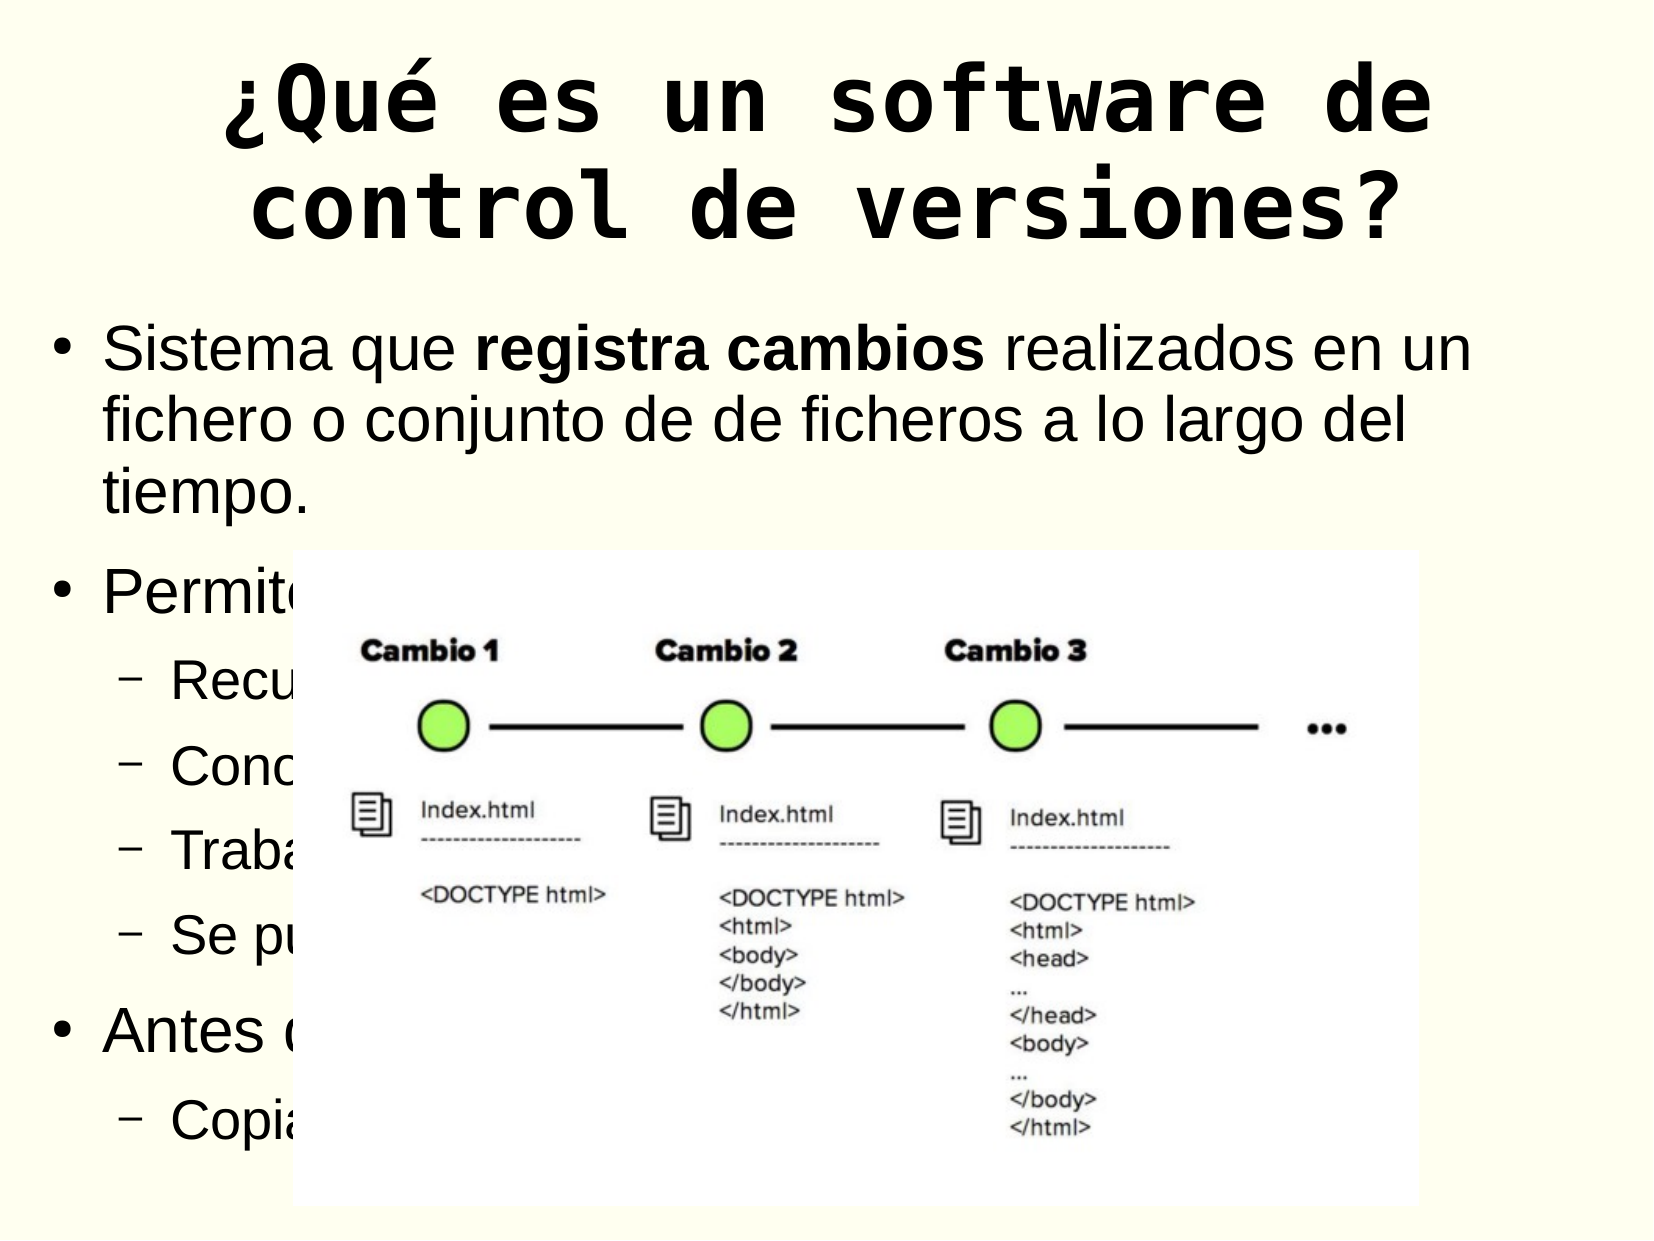

# ¿Qué es un software de control de versiones?
Sistema que registra cambios realizados en un fichero o conjunto de de ficheros a lo largo del tiempo.
Permiten:
Recuperar versiones específicas
Conocer quién hizo qué cambios y cuándo
Trabajar en paralelo sin colisionar
Se puede usar con todo tipo de ficheros
Antes de este tipo de software:
Copiar los ficheros a otro directorio